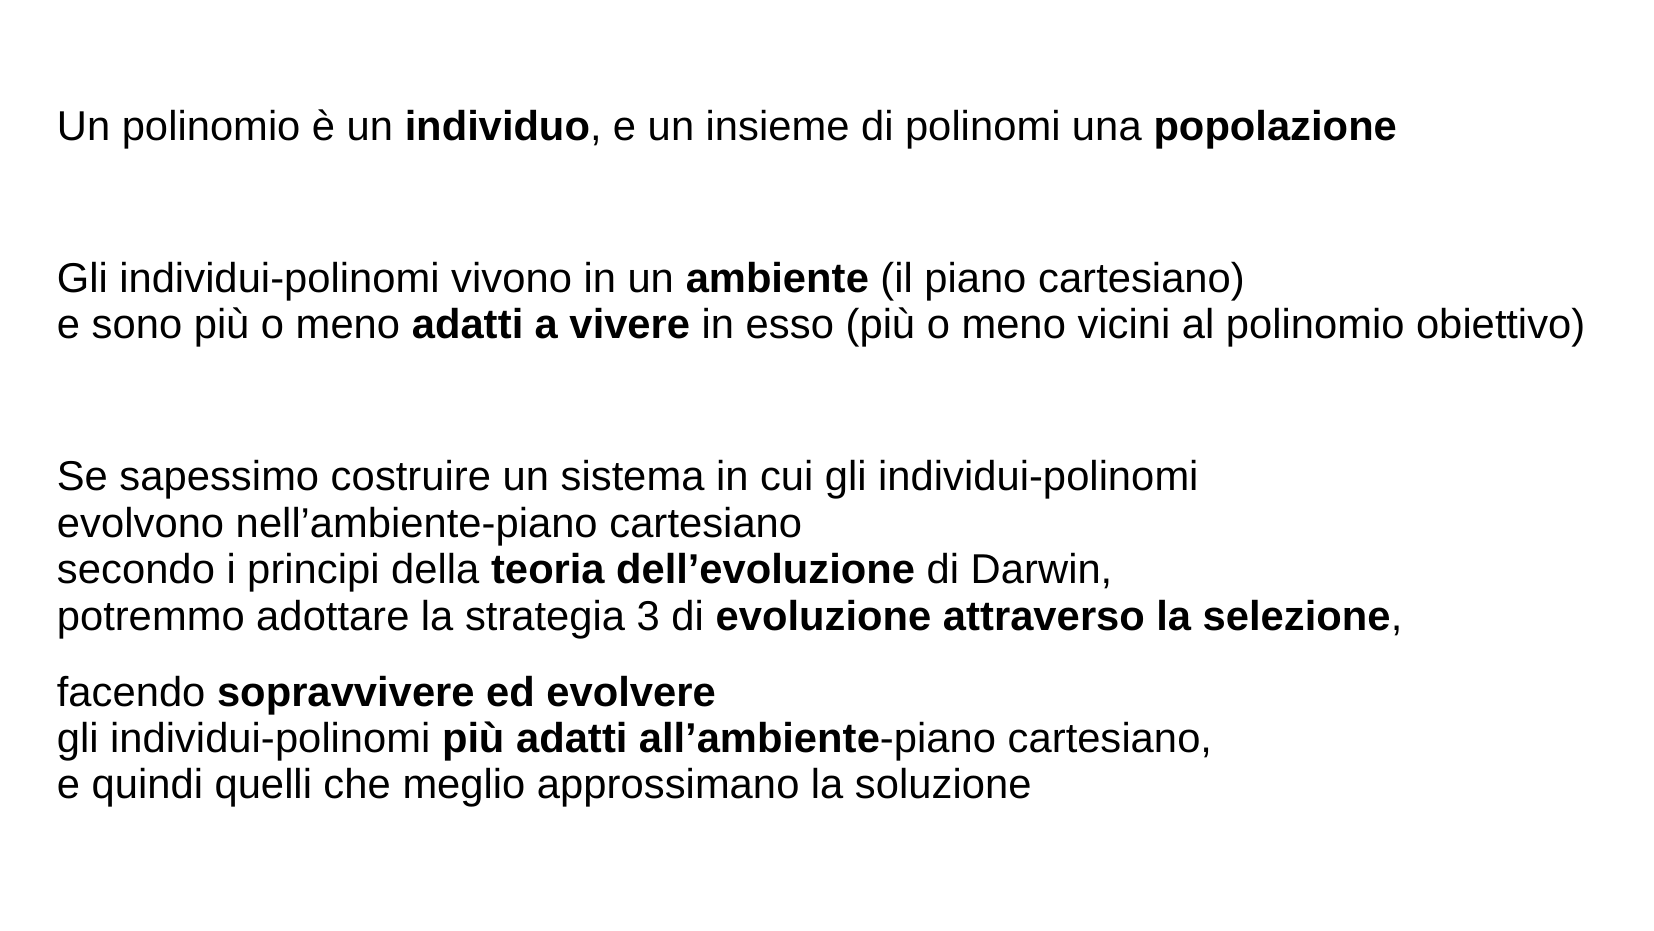

# Un polinomio è un individuo, e un insieme di polinomi una popolazione
Gli individui-polinomi vivono in un ambiente (il piano cartesiano)
e sono più o meno adatti a vivere in esso (più o meno vicini al polinomio obiettivo)
Se sapessimo costruire un sistema in cui gli individui-polinomi
evolvono nell’ambiente-piano cartesiano
secondo i principi della teoria dell’evoluzione di Darwin,
potremmo adottare la strategia 3 di evoluzione attraverso la selezione,
facendo sopravvivere ed evolvere
gli individui-polinomi più adatti all’ambiente-piano cartesiano,
e quindi quelli che meglio approssimano la soluzione